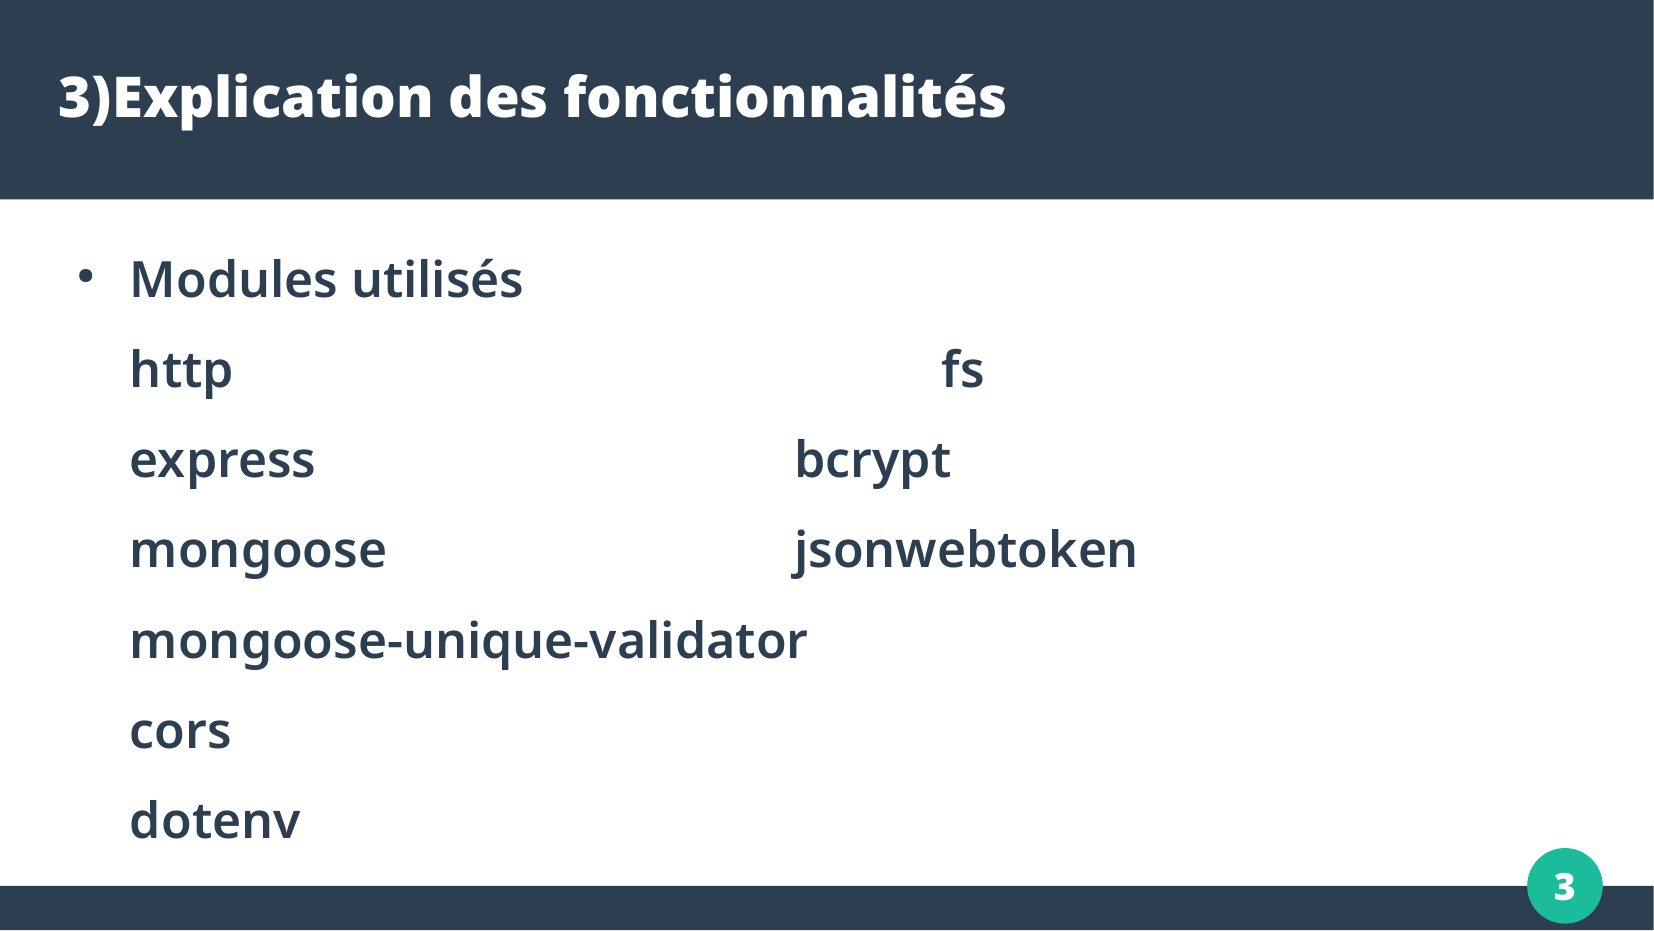

# 3)Explication des fonctionnalités
Modules utilisés
http 	fs
express						 	bcrypt
mongoose						jsonwebtoken
mongoose-unique-validator
cors
dotenv